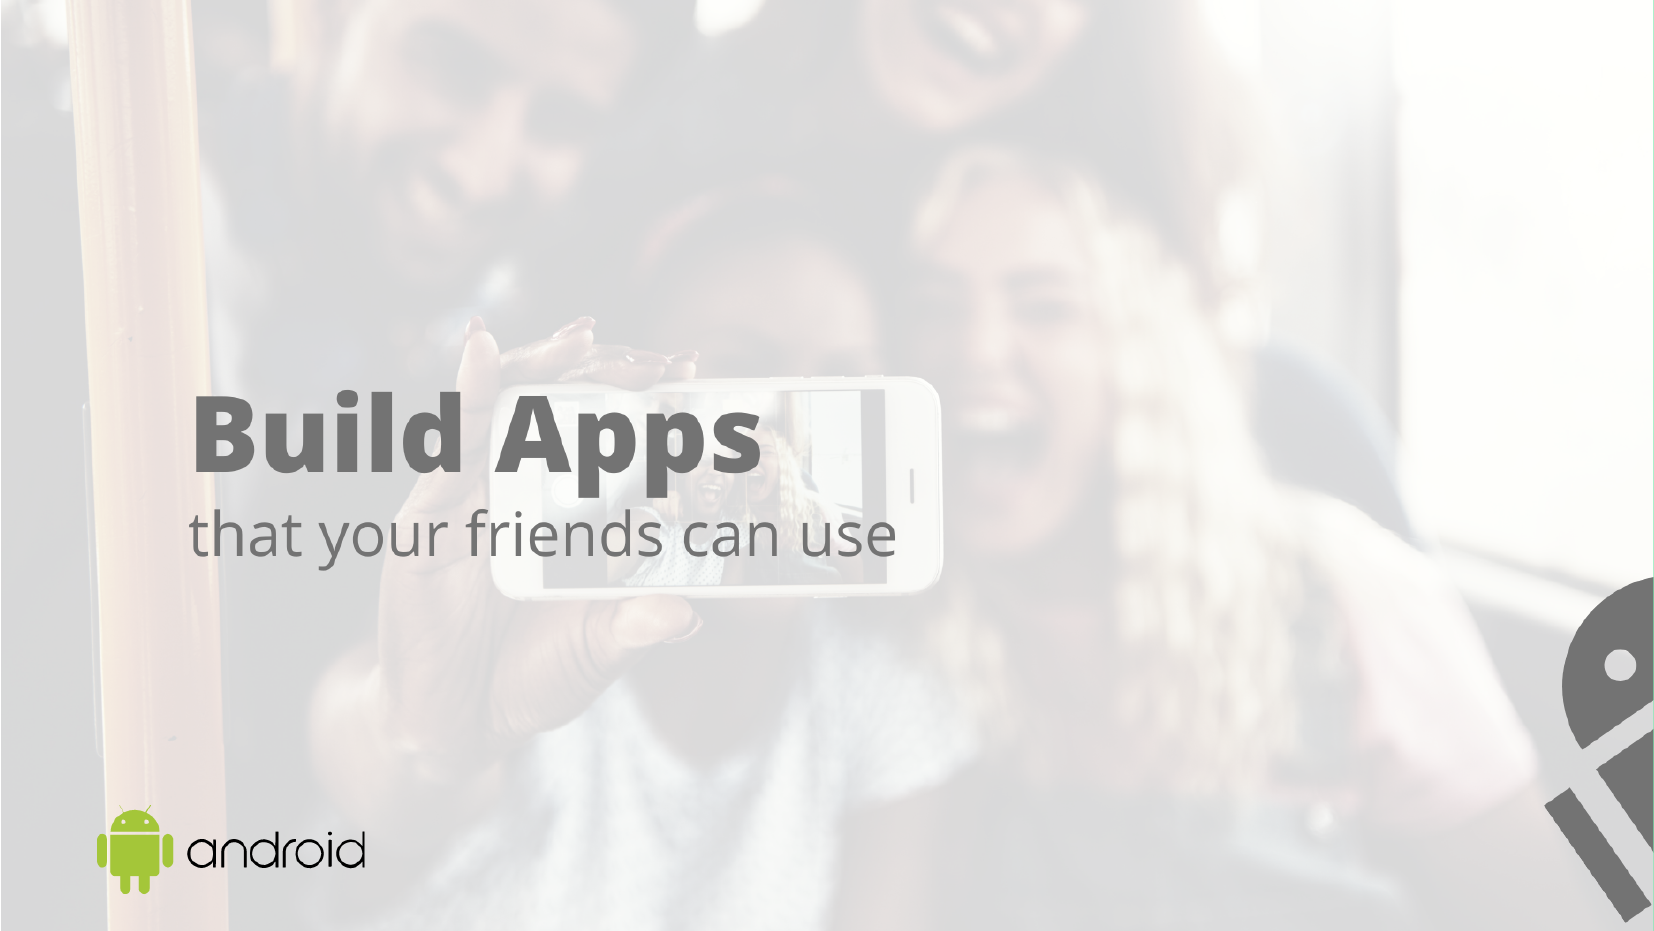

Imagine how cool it would be to make an app that your friends can use